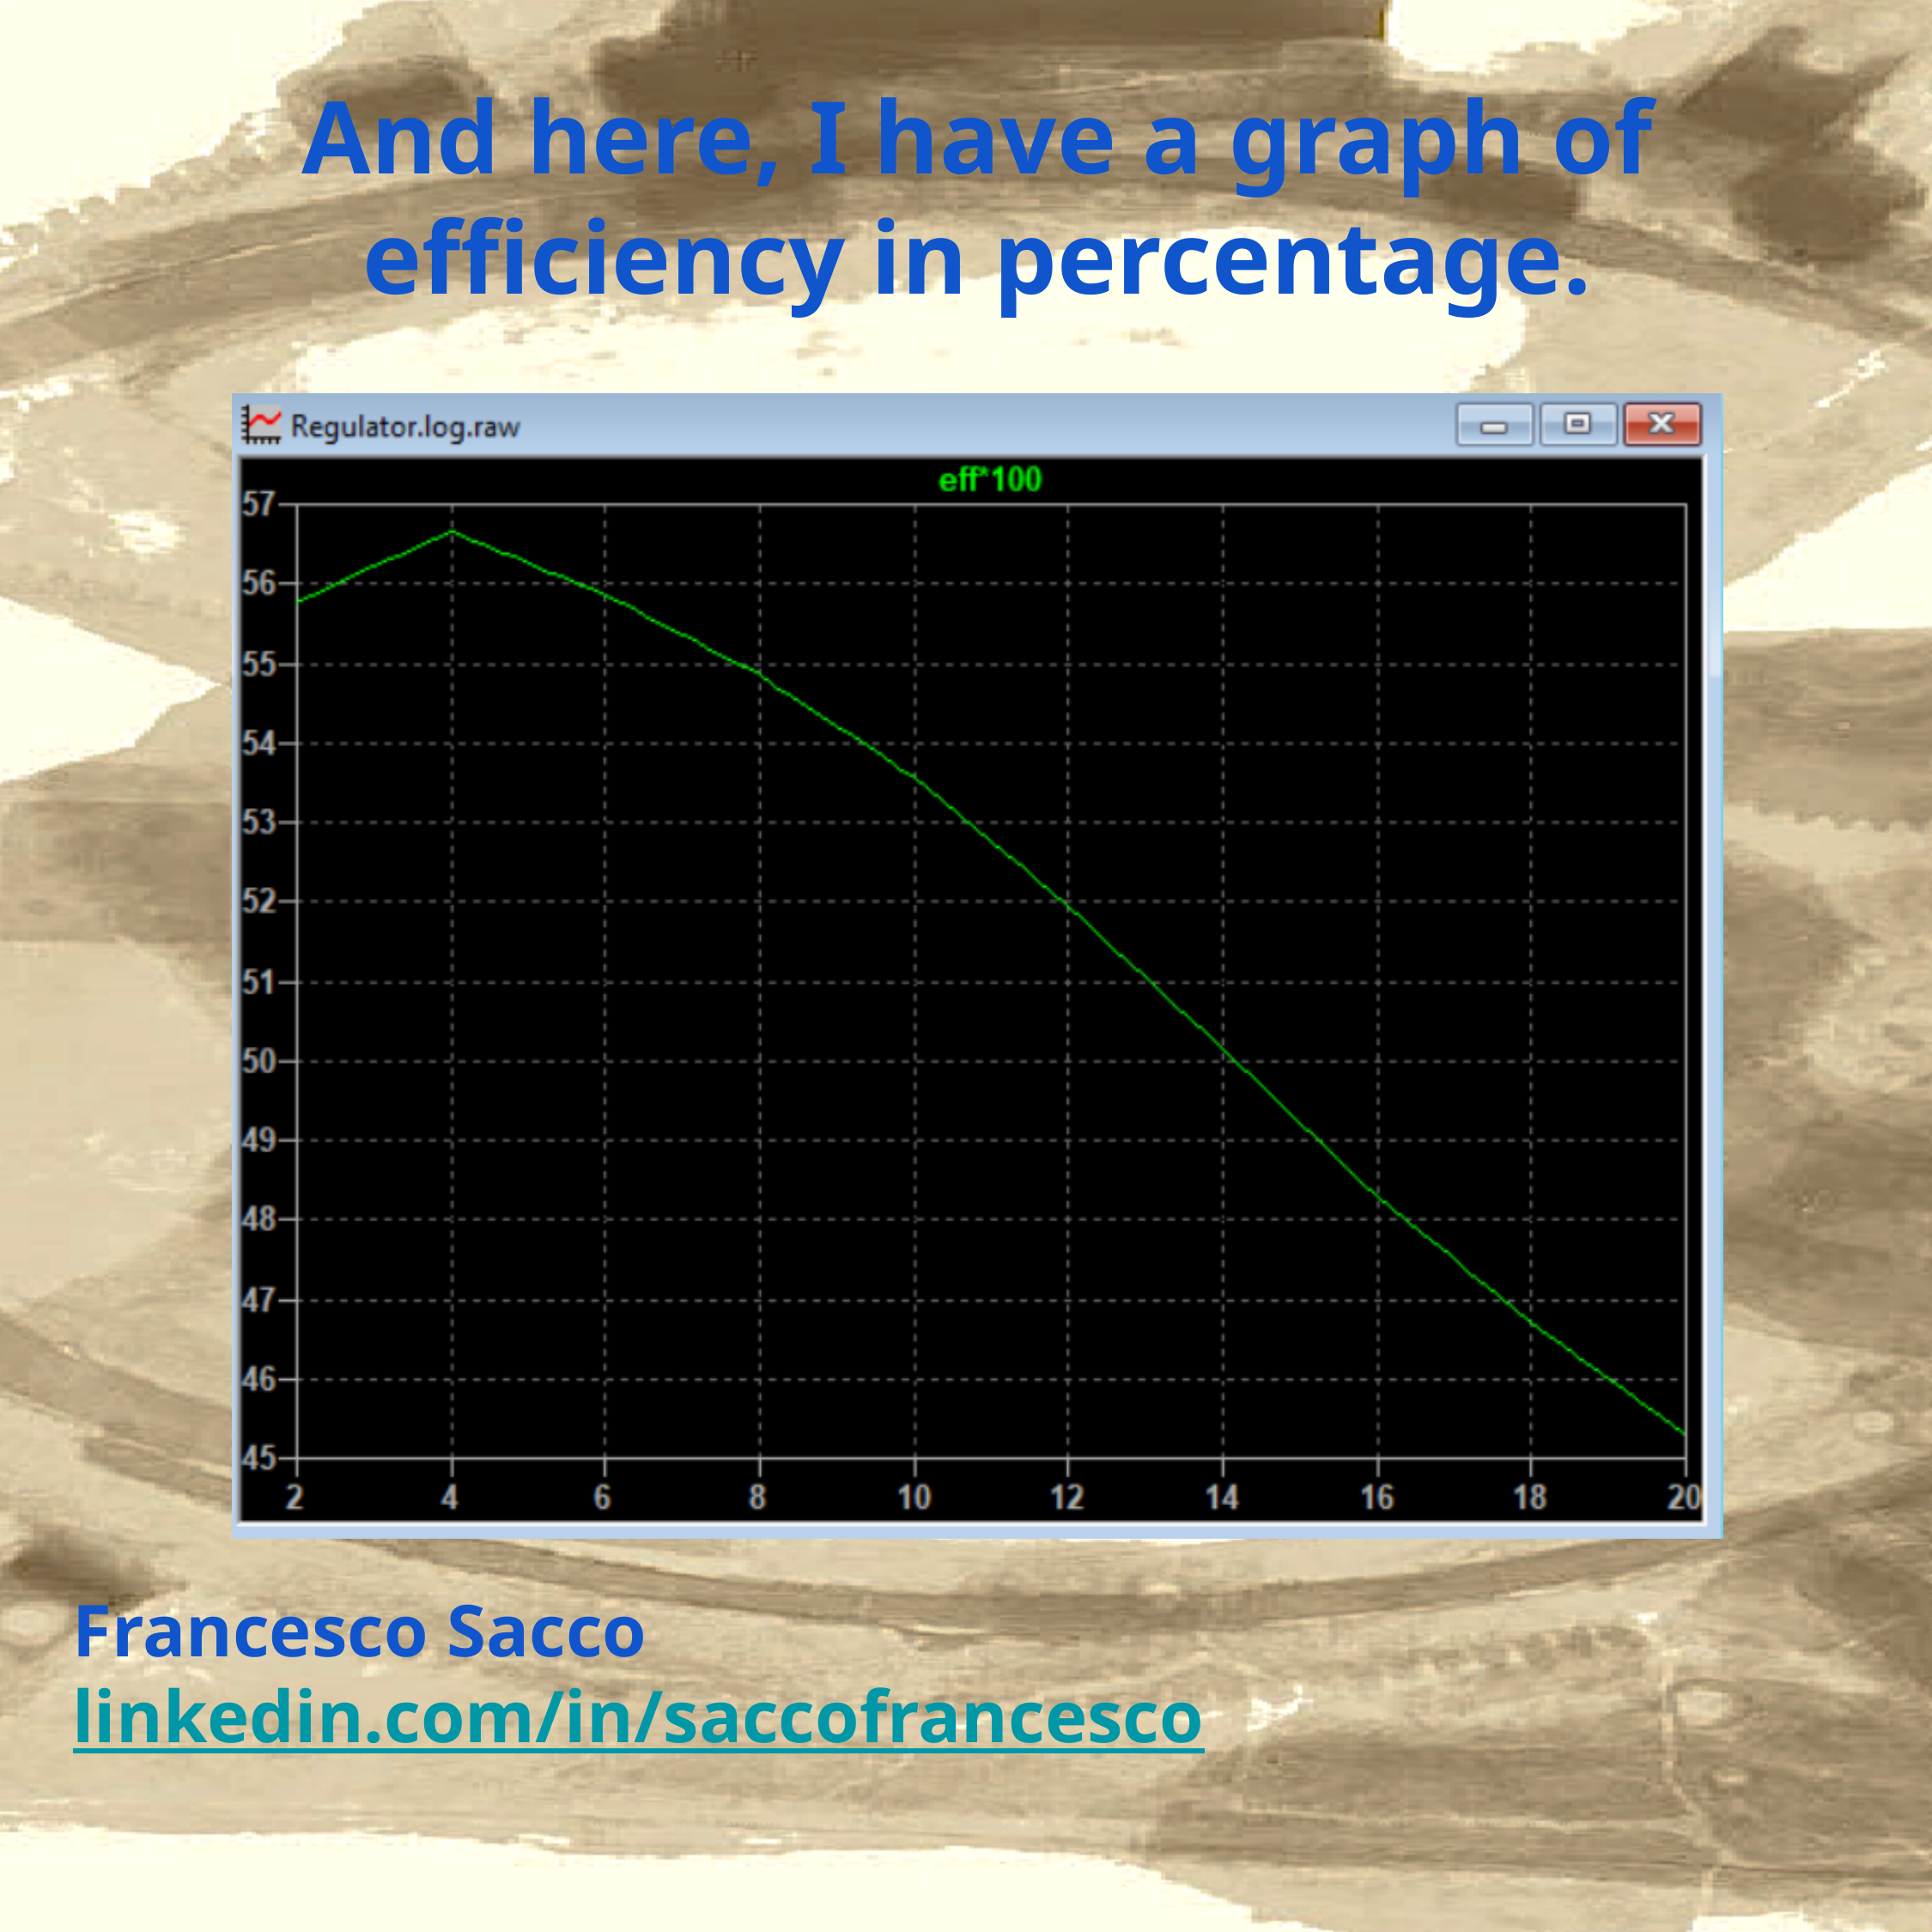

And here, I have a graph of efficiency in percentage.
Francesco Sacco
linkedin.com/in/saccofrancesco